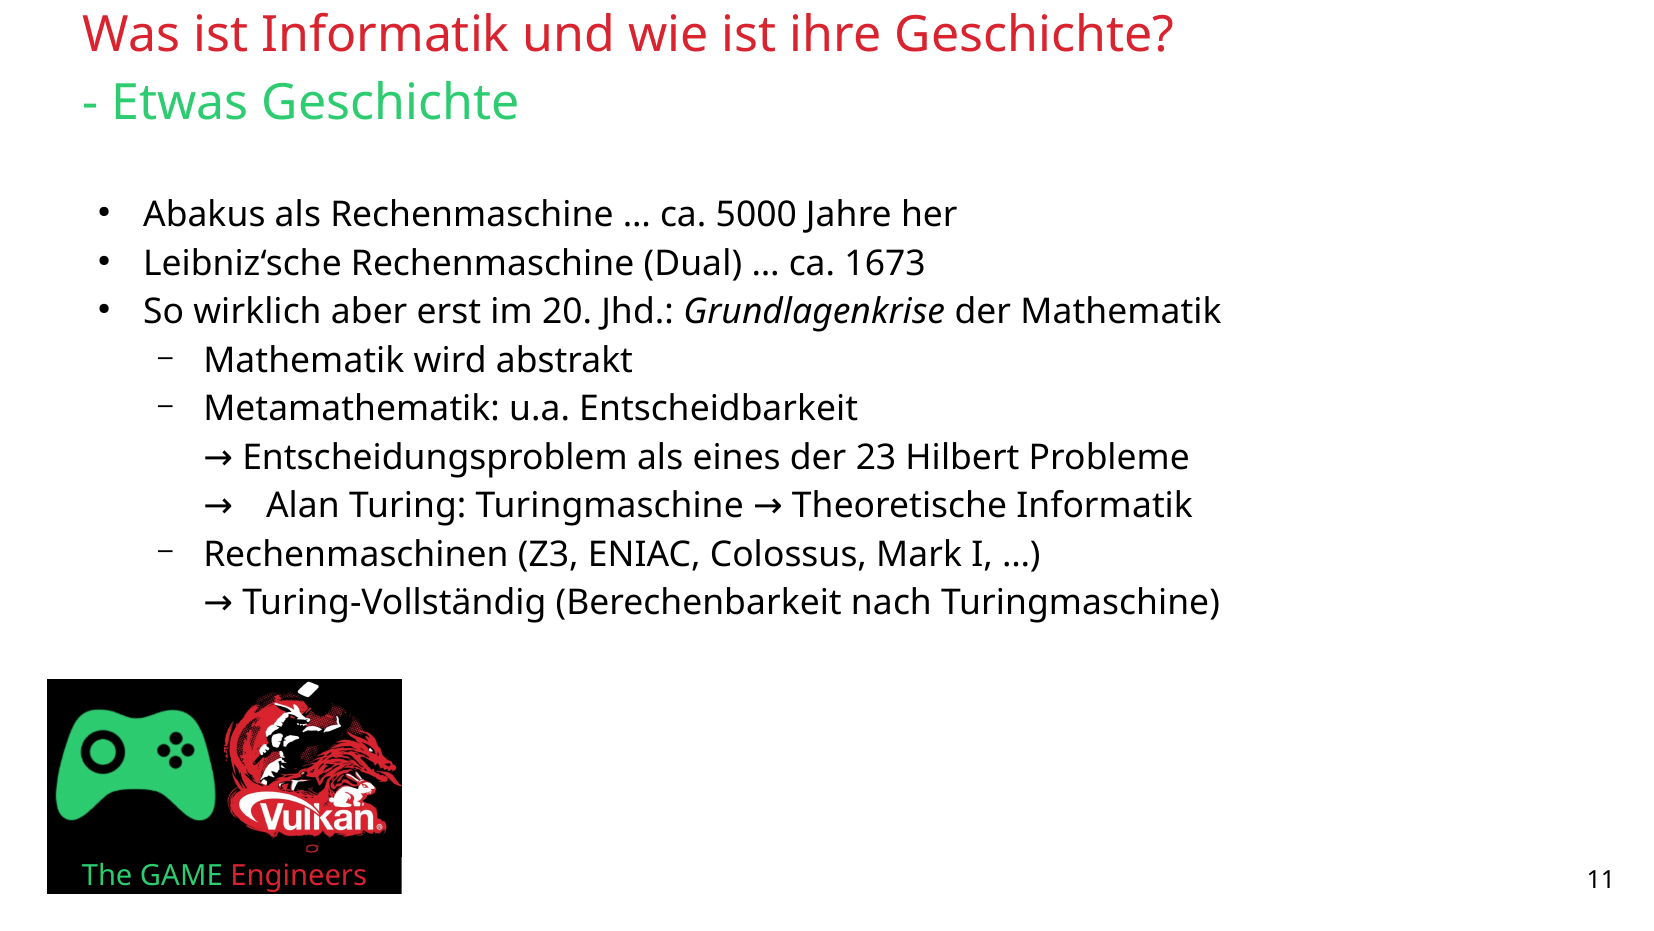

# Was ist Informatik und wie ist ihre Geschichte? - Etwas Geschichte
Abakus als Rechenmaschine … ca. 5000 Jahre her
Leibniz‘sche Rechenmaschine (Dual) … ca. 1673
So wirklich aber erst im 20. Jhd.: Grundlagenkrise der Mathematik
Mathematik wird abstrakt
Metamathematik: u.a. Entscheidbarkeit
→ Entscheidungsproblem als eines der 23 Hilbert Probleme
→	Alan Turing: Turingmaschine → Theoretische Informatik
Rechenmaschinen (Z3, ENIAC, Colossus, Mark I, …)
→ Turing-Vollständig (Berechenbarkeit nach Turingmaschine)